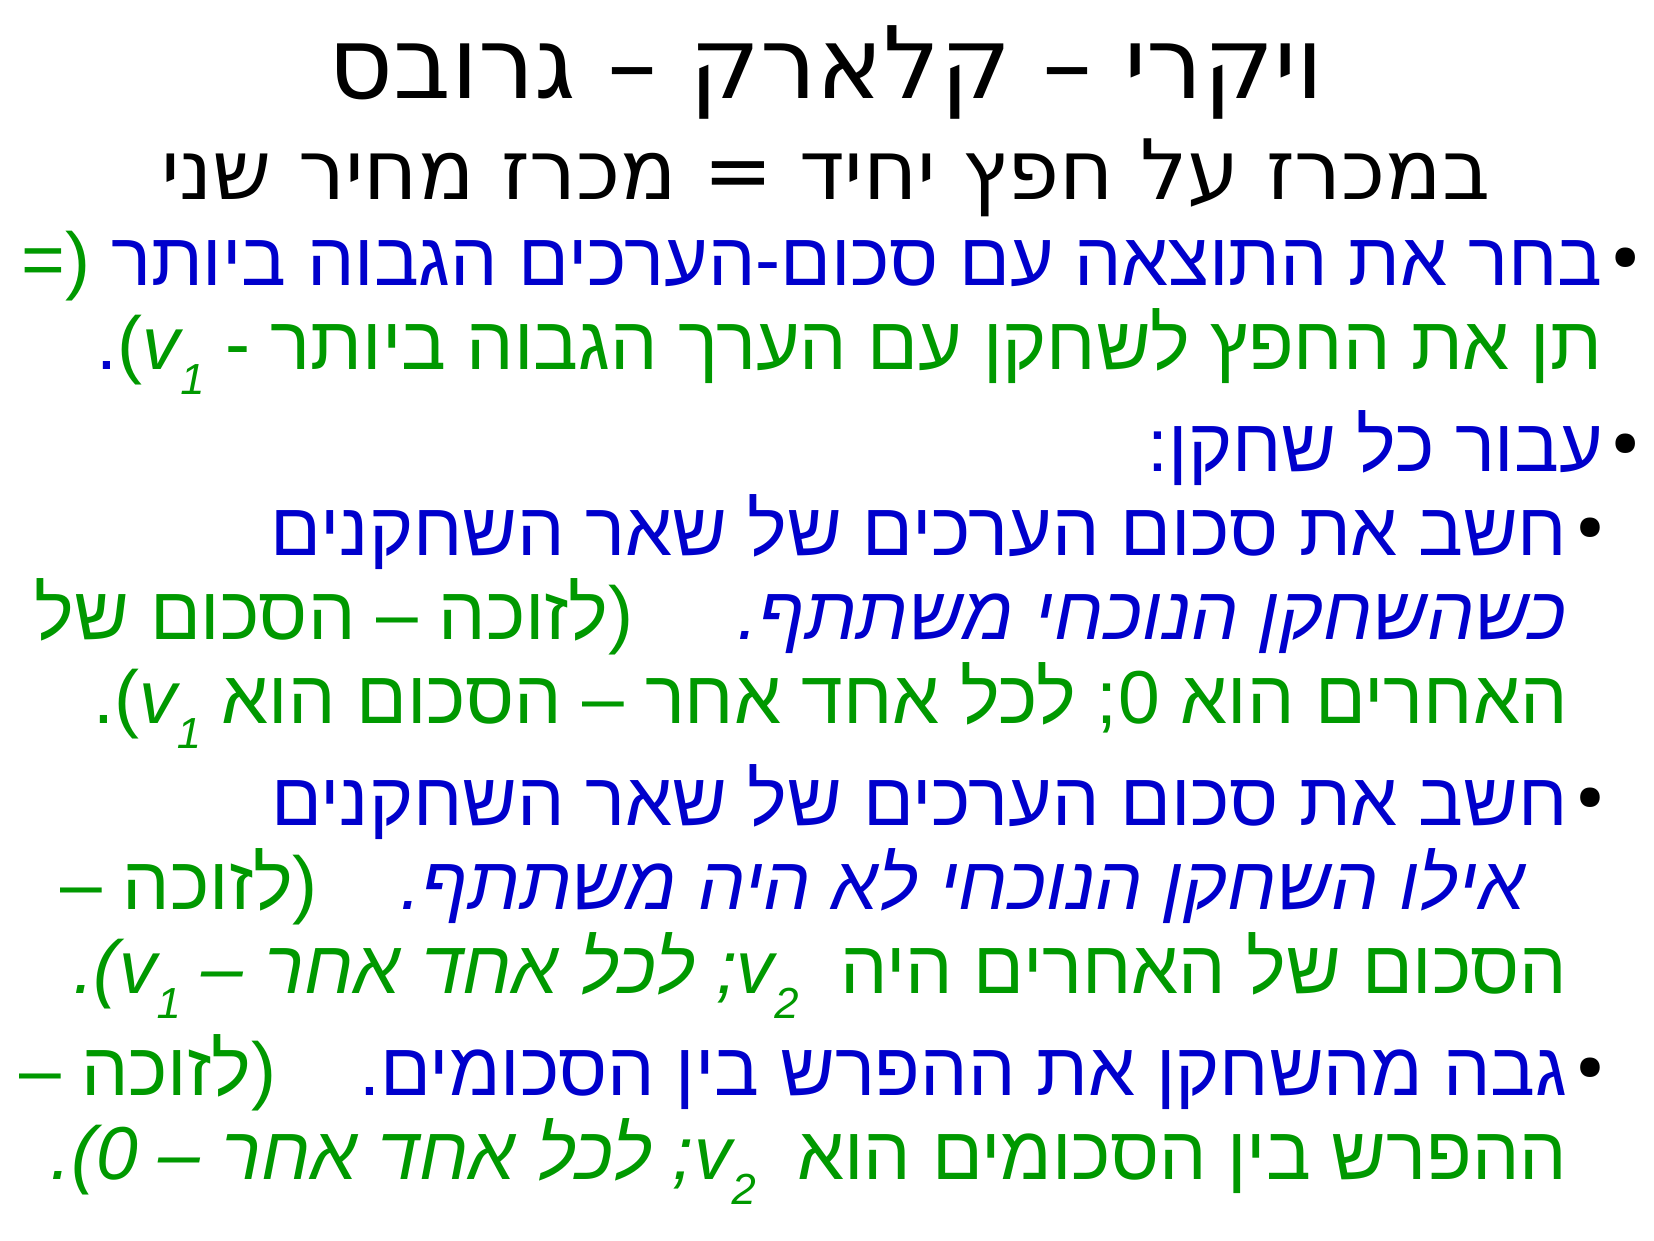

# ויקרי – קלארק – גרובס במכרז על חפץ יחיד = מכרז מחיר שני
בחר את התוצאה עם סכום-הערכים הגבוה ביותר (= תן את החפץ לשחקן עם הערך הגבוה ביותר - v1).
עבור כל שחקן:
חשב את סכום הערכים של שאר השחקנים כשהשחקן הנוכחי משתתף. (לזוכה – הסכום של האחרים הוא 0; לכל אחד אחר – הסכום הוא v1).
חשב את סכום הערכים של שאר השחקנים
 אילו השחקן הנוכחי לא היה משתתף. (לזוכה – הסכום של האחרים היה v2; לכל אחד אחר – v1).
גבה מהשחקן את ההפרש בין הסכומים. (לזוכה – ההפרש בין הסכומים הוא v2; לכל אחד אחר – 0).